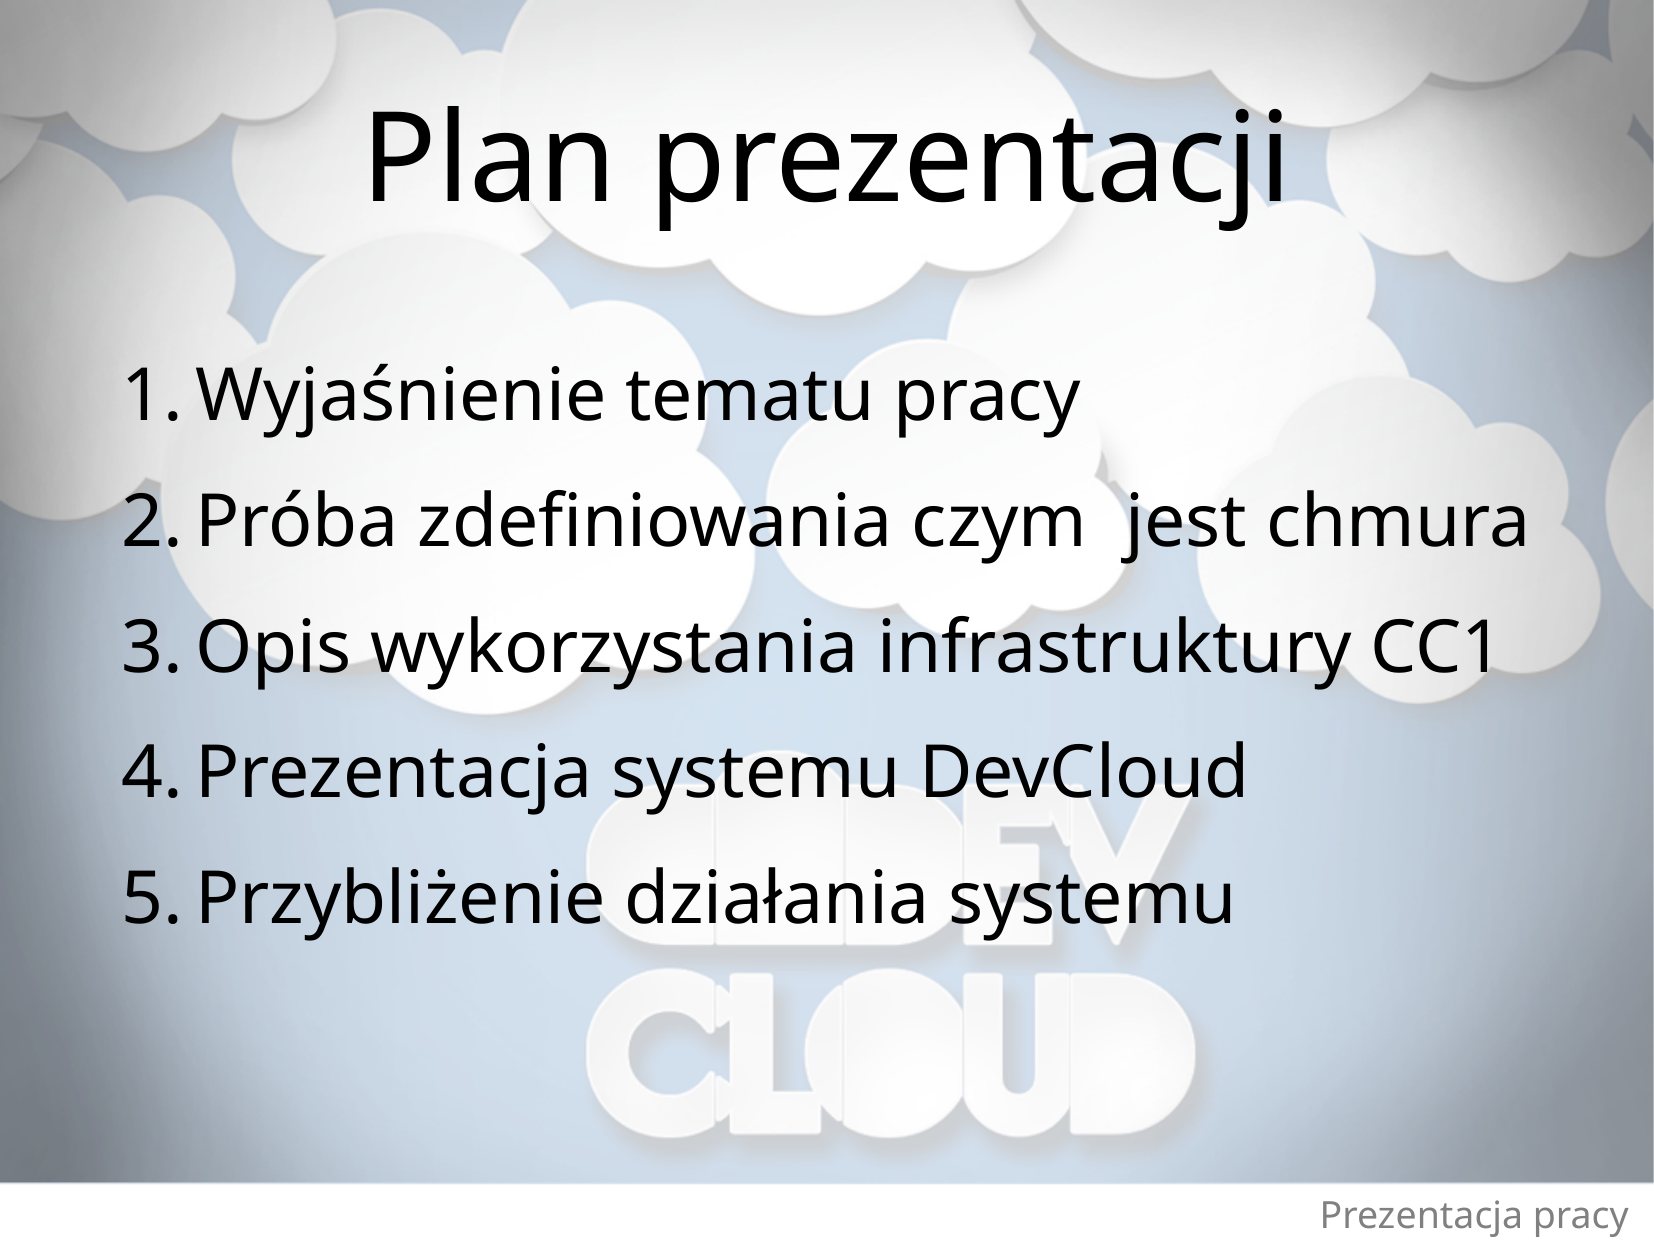

# Plan prezentacji
 Wyjaśnienie tematu pracy
 Próba zdefiniowania czym jest chmura
 Opis wykorzystania infrastruktury CC1
 Prezentacja systemu DevCloud
 Przybliżenie działania systemu
Prezentacja pracy dyplomowej